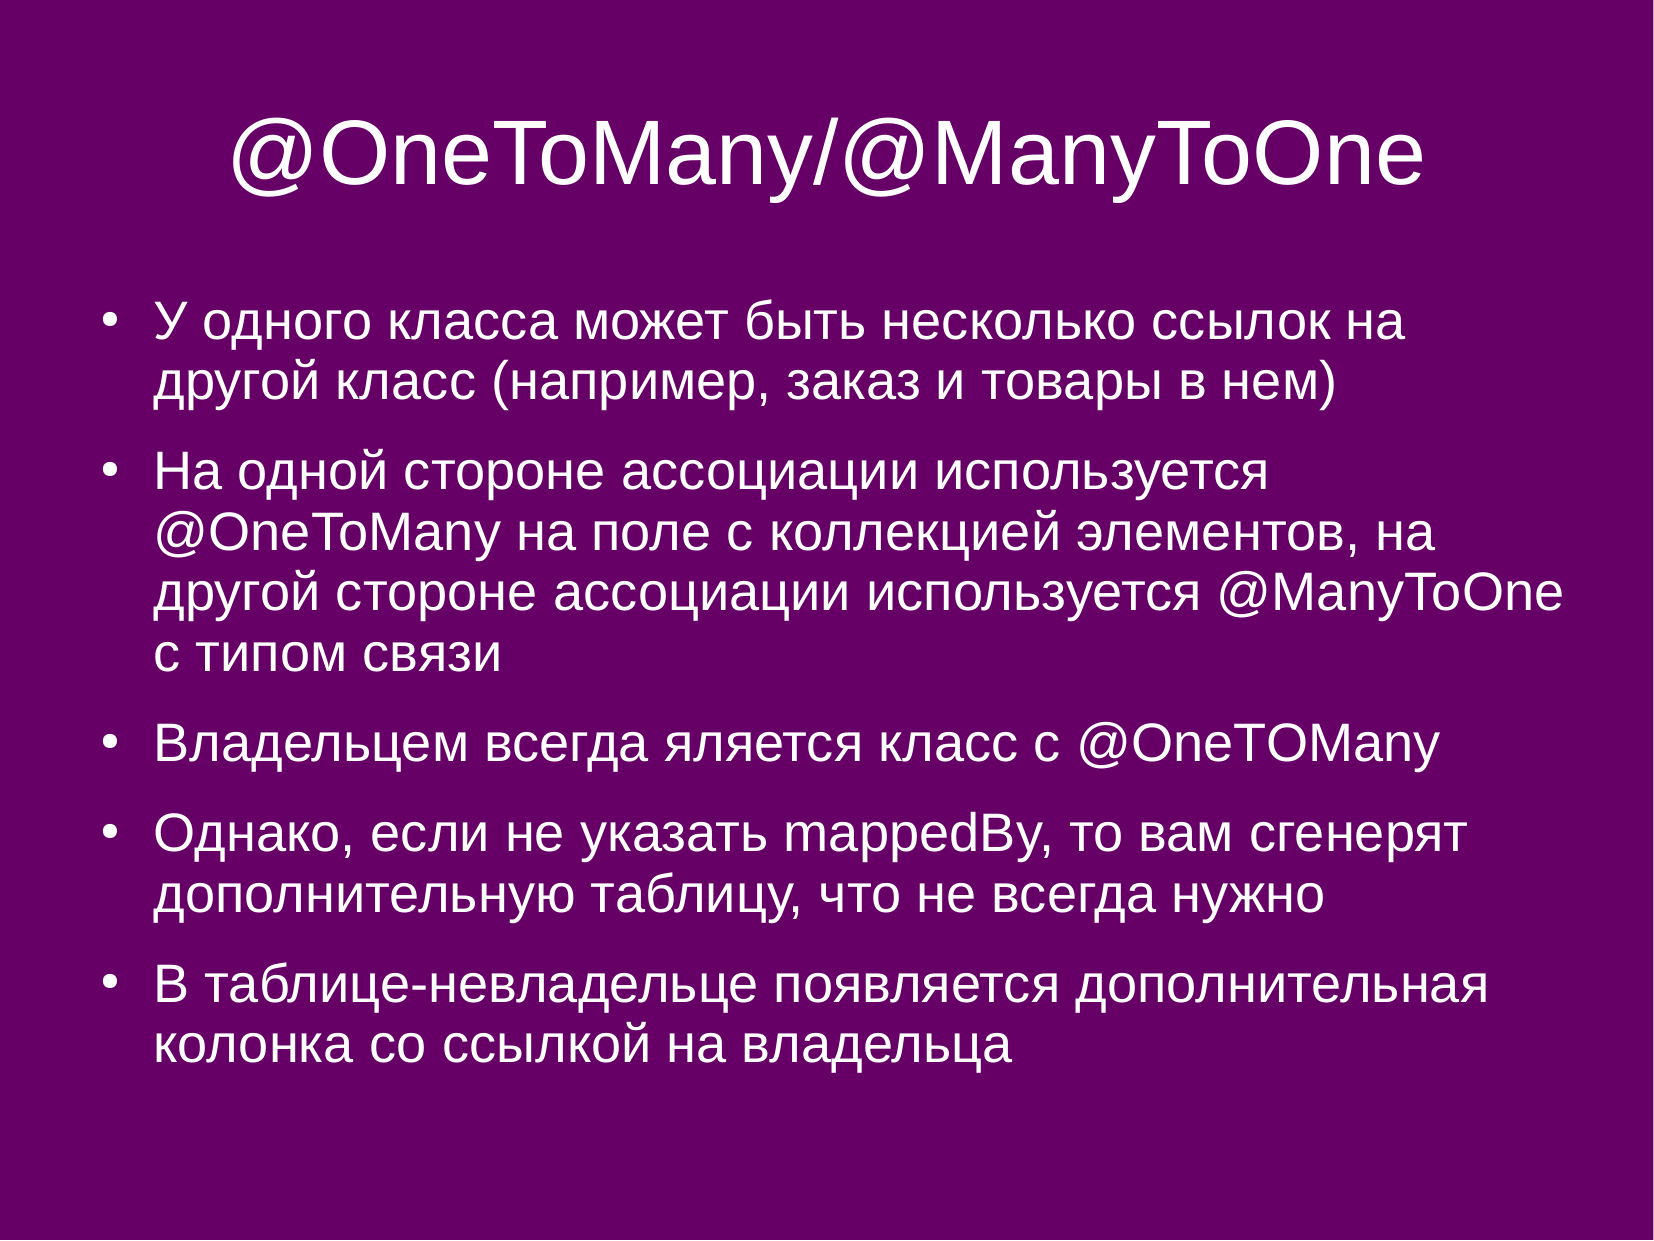

# @OneToMany/@ManyToOne
У одного класса может быть несколько ссылок на другой класс (например, заказ и товары в нем)
На одной стороне ассоциации используется @OneToMany на поле с коллекцией элементов, на другой стороне ассоциации используется @ManyToOne с типом связи
Владельцем всегда яляется класс с @OneTOMany
Однако, если не указать mappedBy, то вам сгенерят дополнительную таблицу, что не всегда нужно
В таблице-невладельце появляется дополнительная колонка со ссылкой на владельца